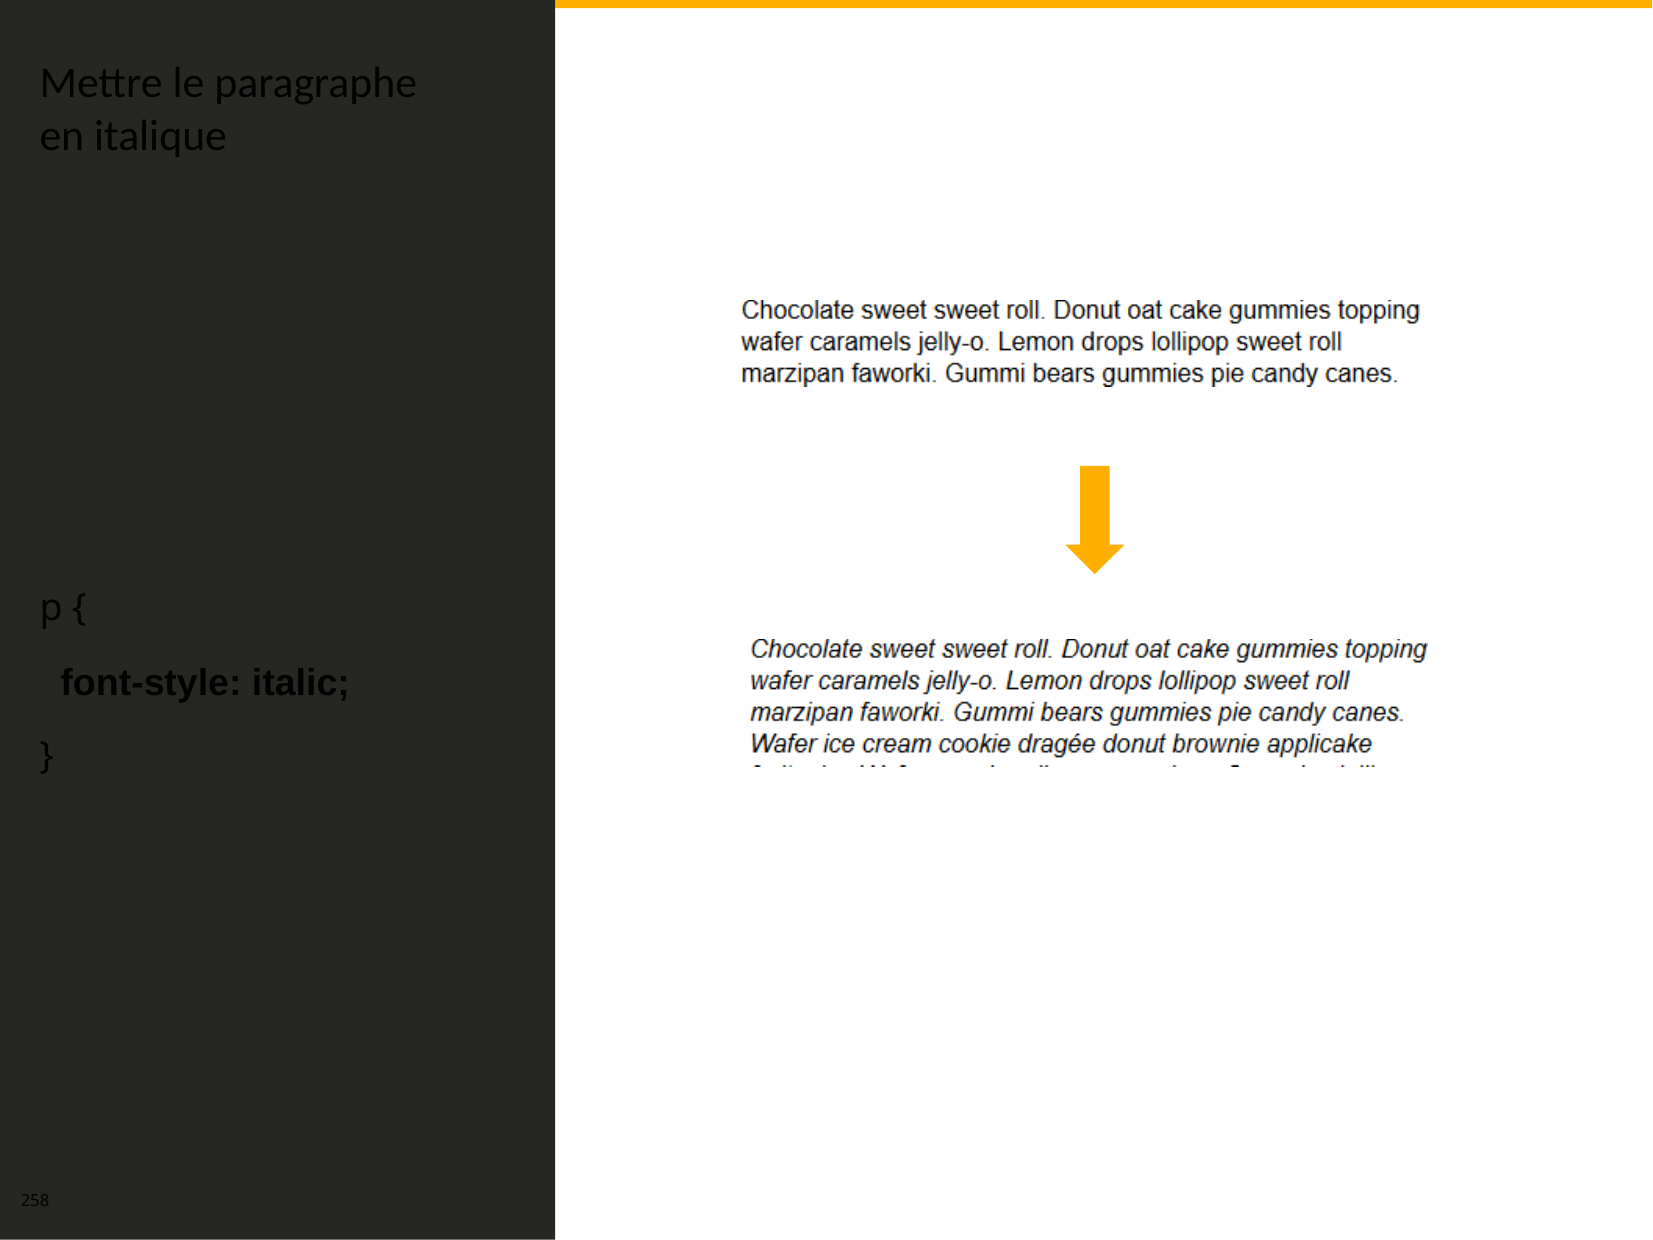

# Mettre le paragraphe en italique
p {
font-style: italic;
}
258